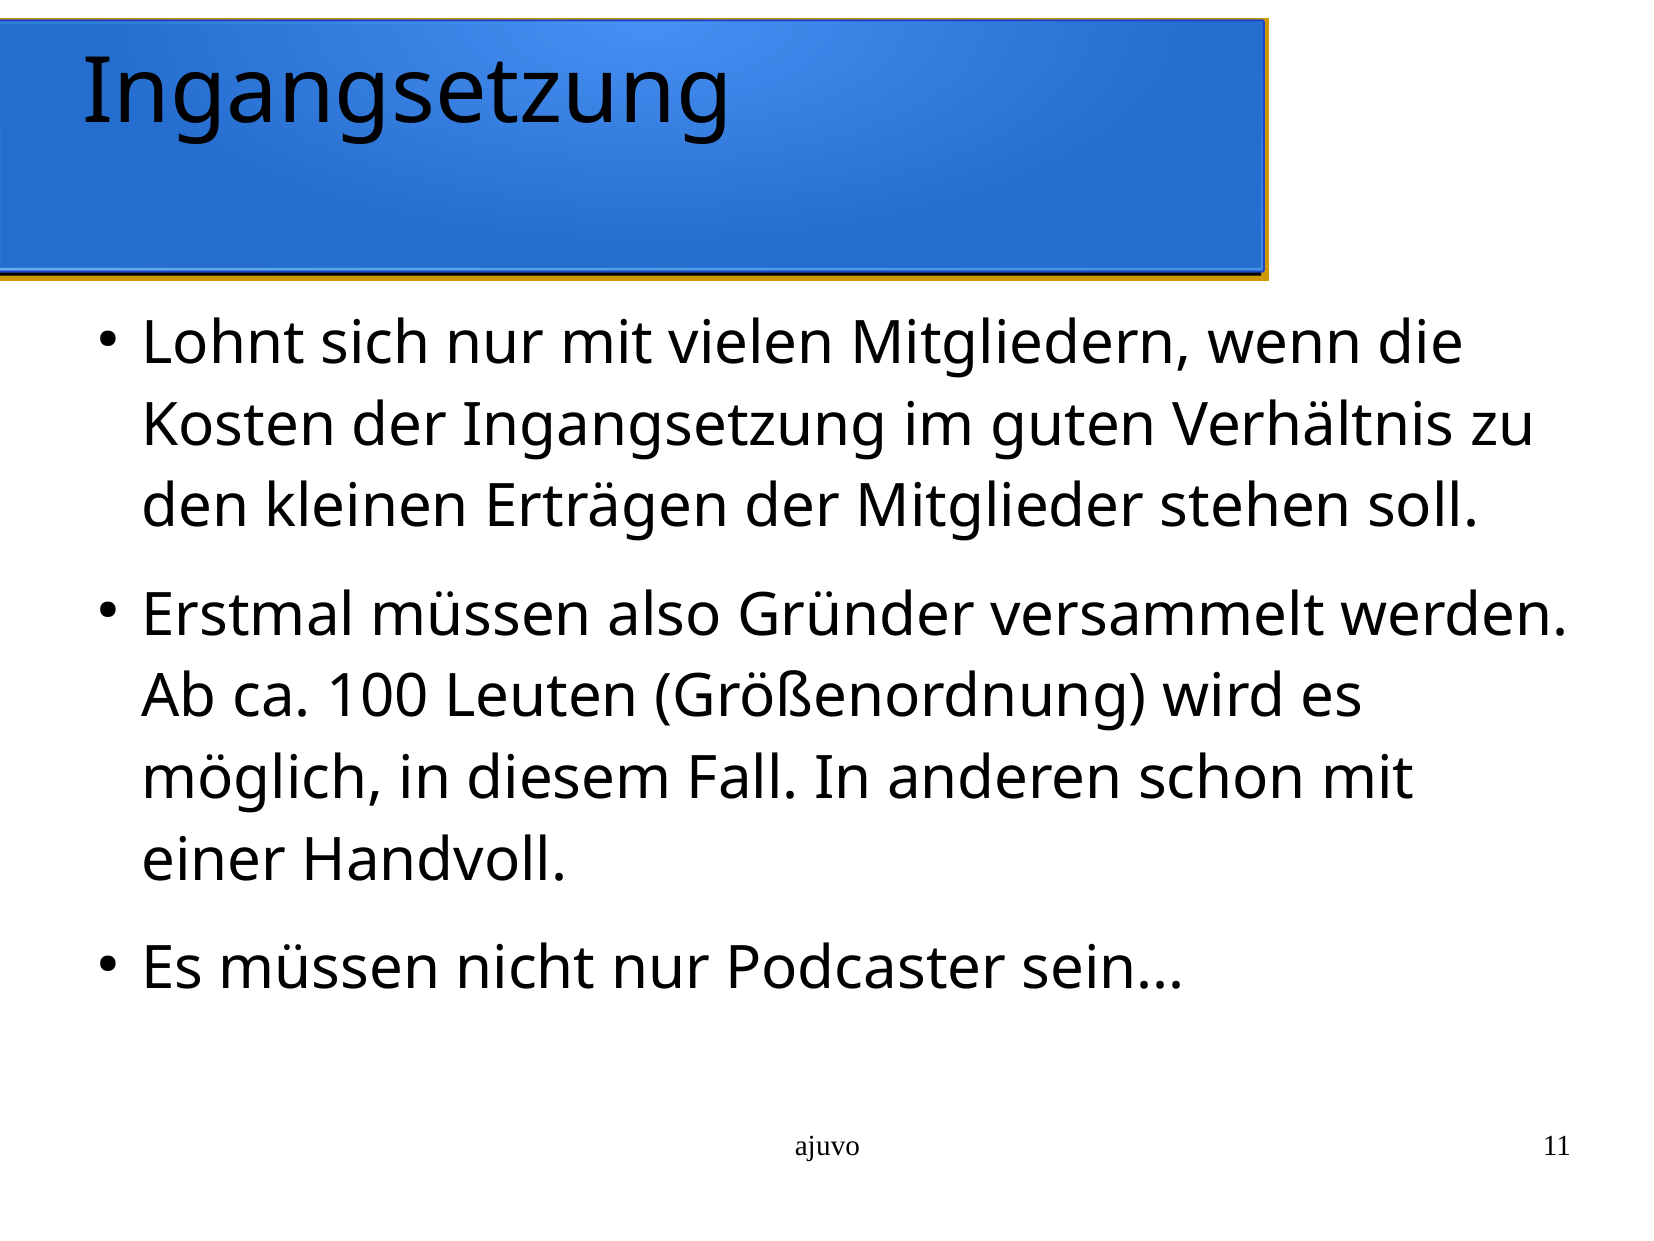

# Ingangsetzung
Lohnt sich nur mit vielen Mitgliedern, wenn die Kosten der Ingangsetzung im guten Verhältnis zu den kleinen Erträgen der Mitglieder stehen soll.
Erstmal müssen also Gründer versammelt werden. Ab ca. 100 Leuten (Größenordnung) wird es möglich, in diesem Fall. In anderen schon mit einer Handvoll.
Es müssen nicht nur Podcaster sein...
ajuvo
11